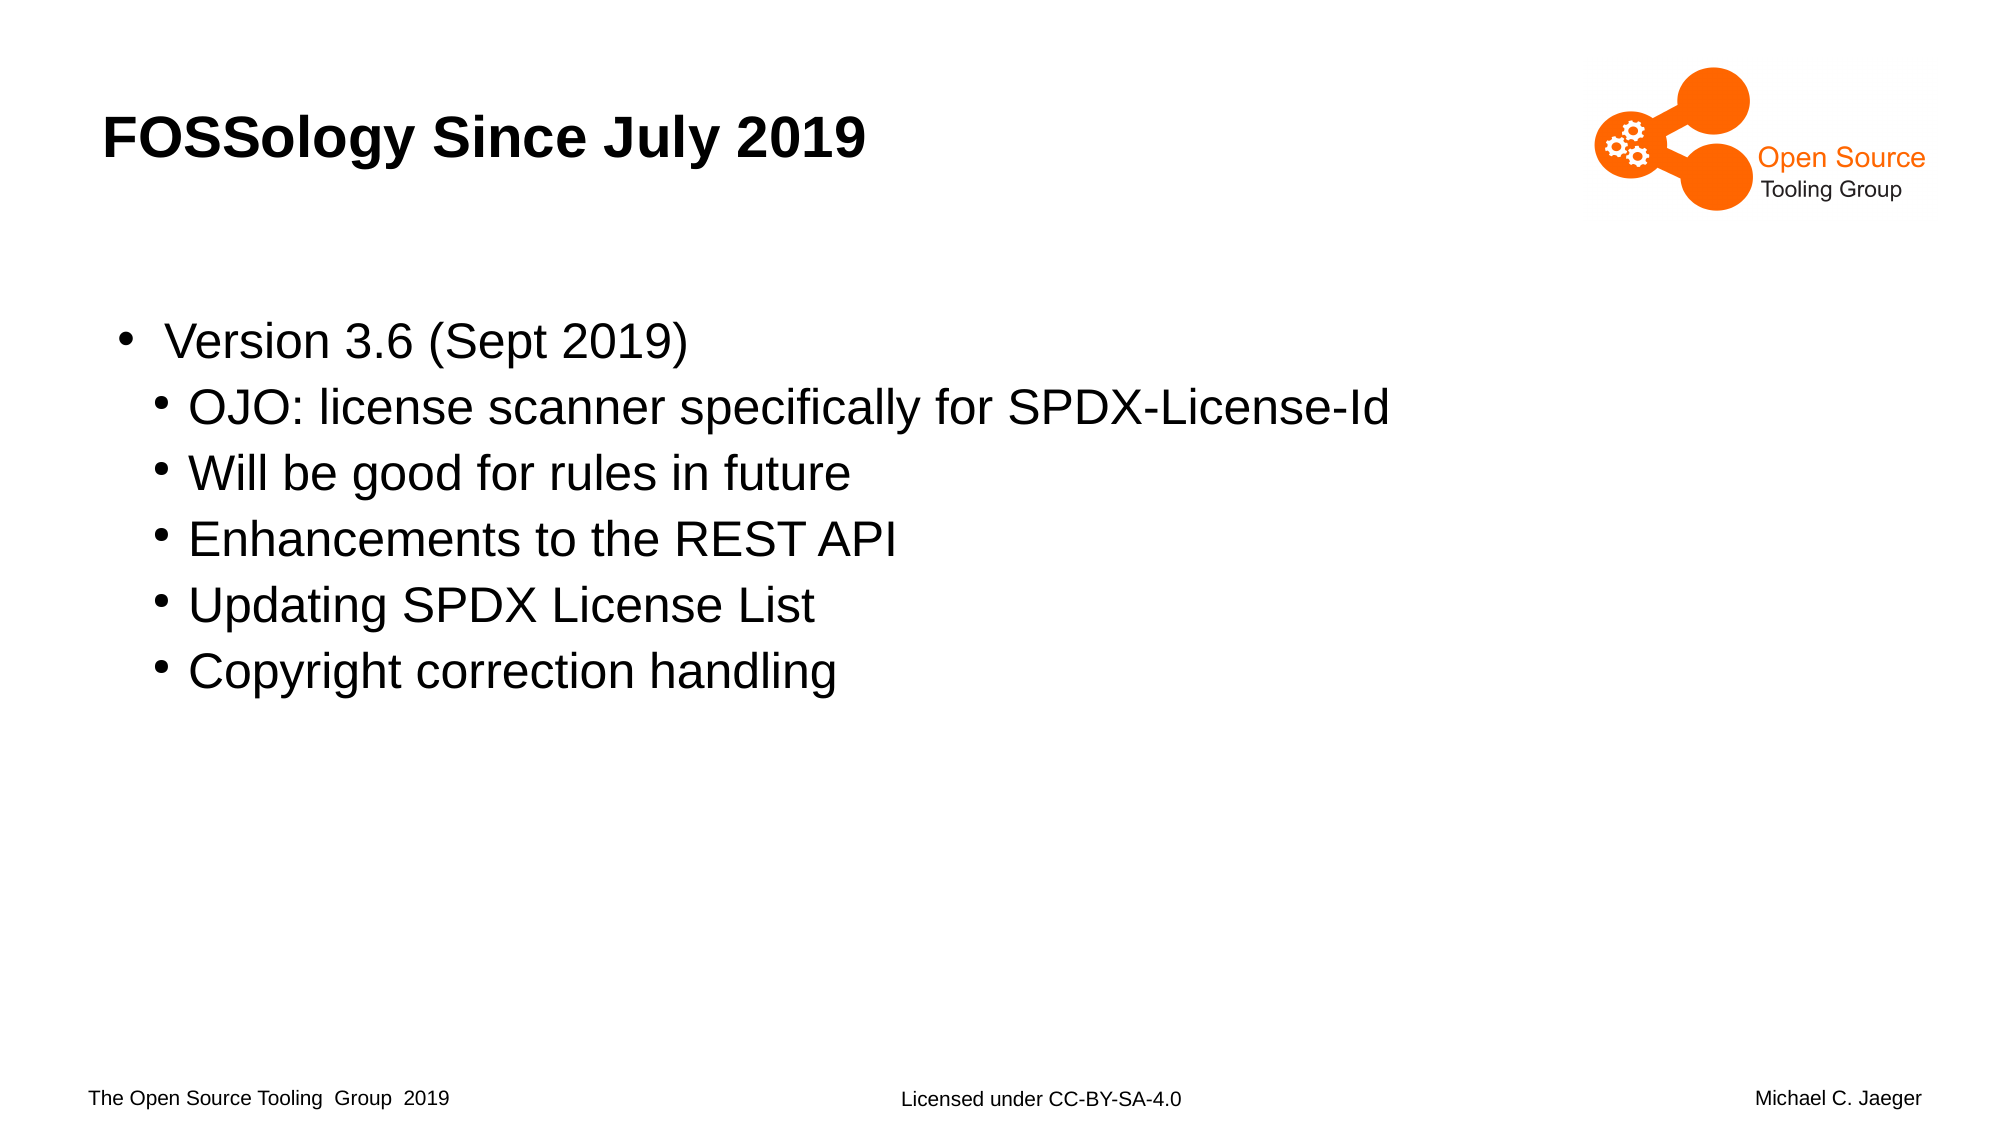

# FOSSology Since July 2019
Version 3.6 (Sept 2019)
OJO: license scanner specifically for SPDX-License-Id
Will be good for rules in future
Enhancements to the REST API
Updating SPDX License List
Copyright correction handling